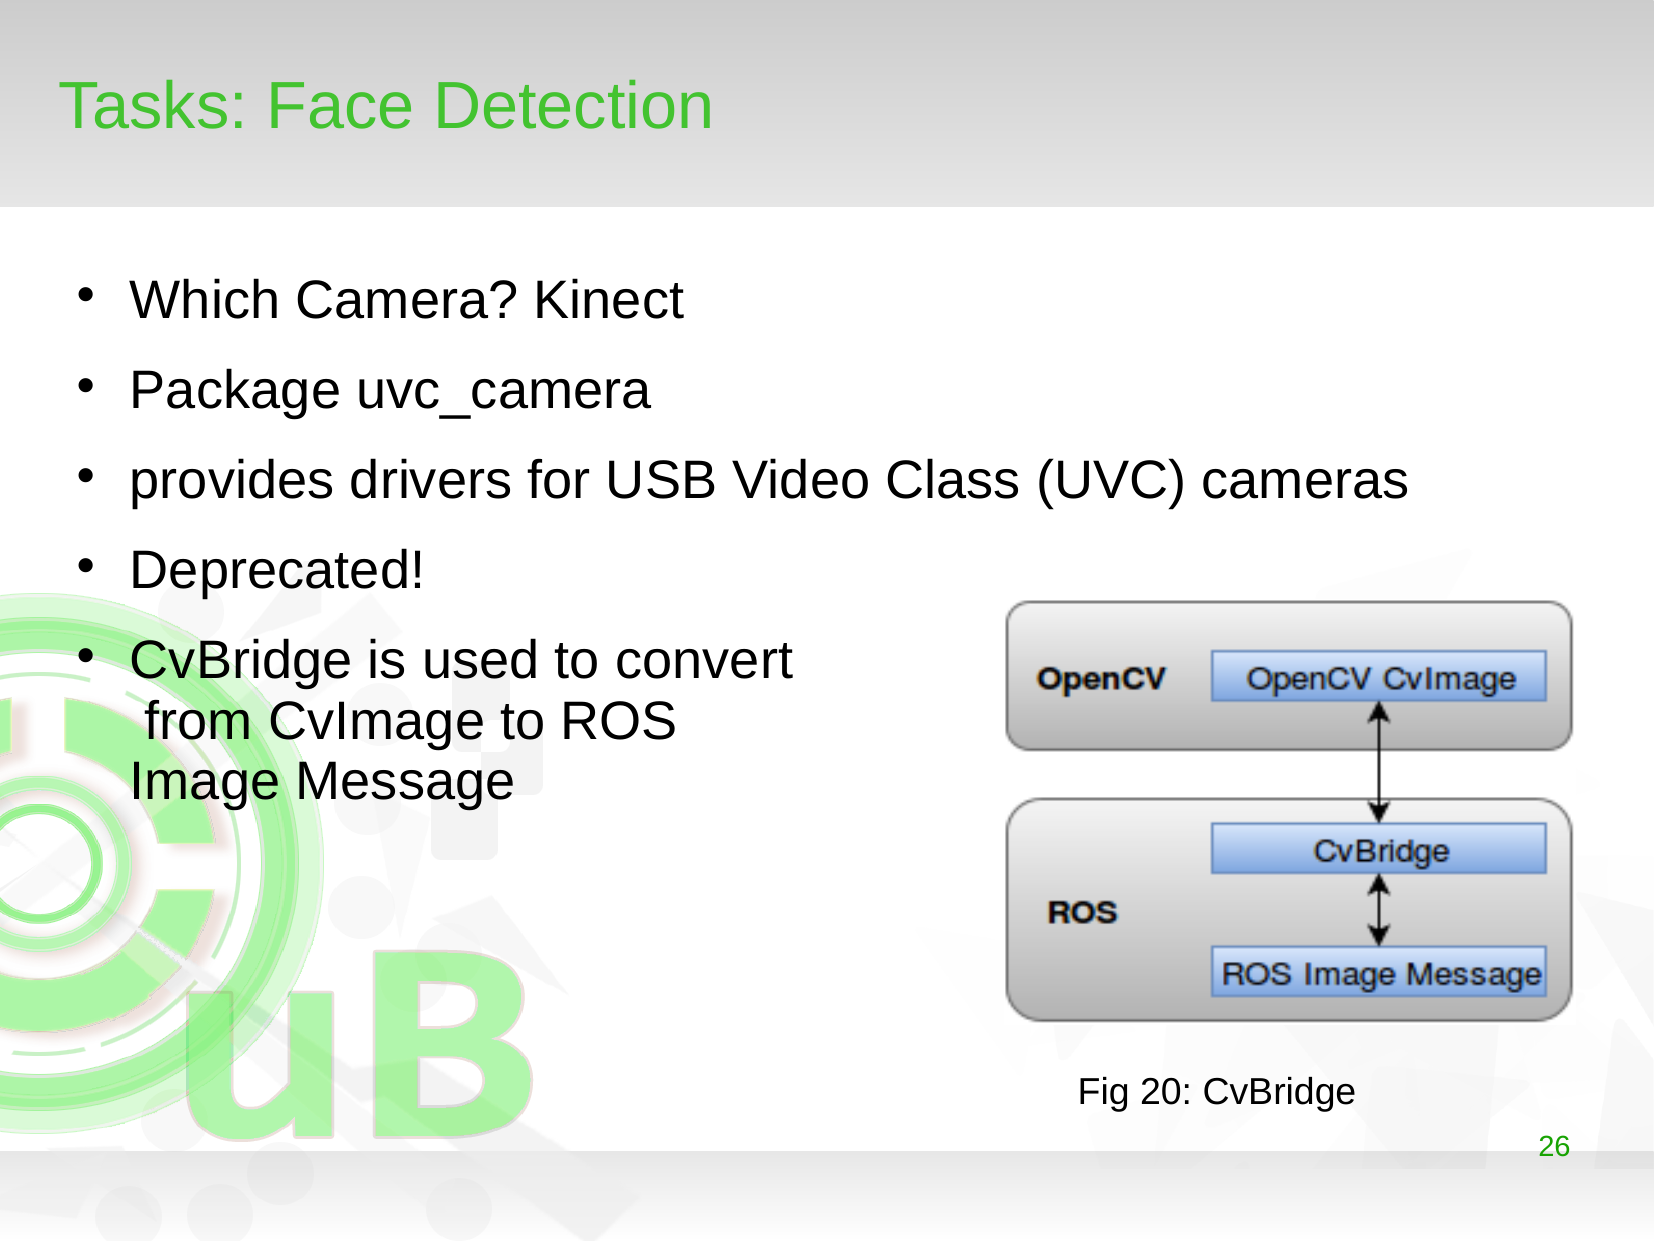

# Tasks: Face Detection
Which Camera? Kinect
Package uvc_camera
provides drivers for USB Video Class (UVC) cameras
Deprecated!
CvBridge is used to convert
 from CvImage to ROS
Image Message
Fig 20: CvBridge
26